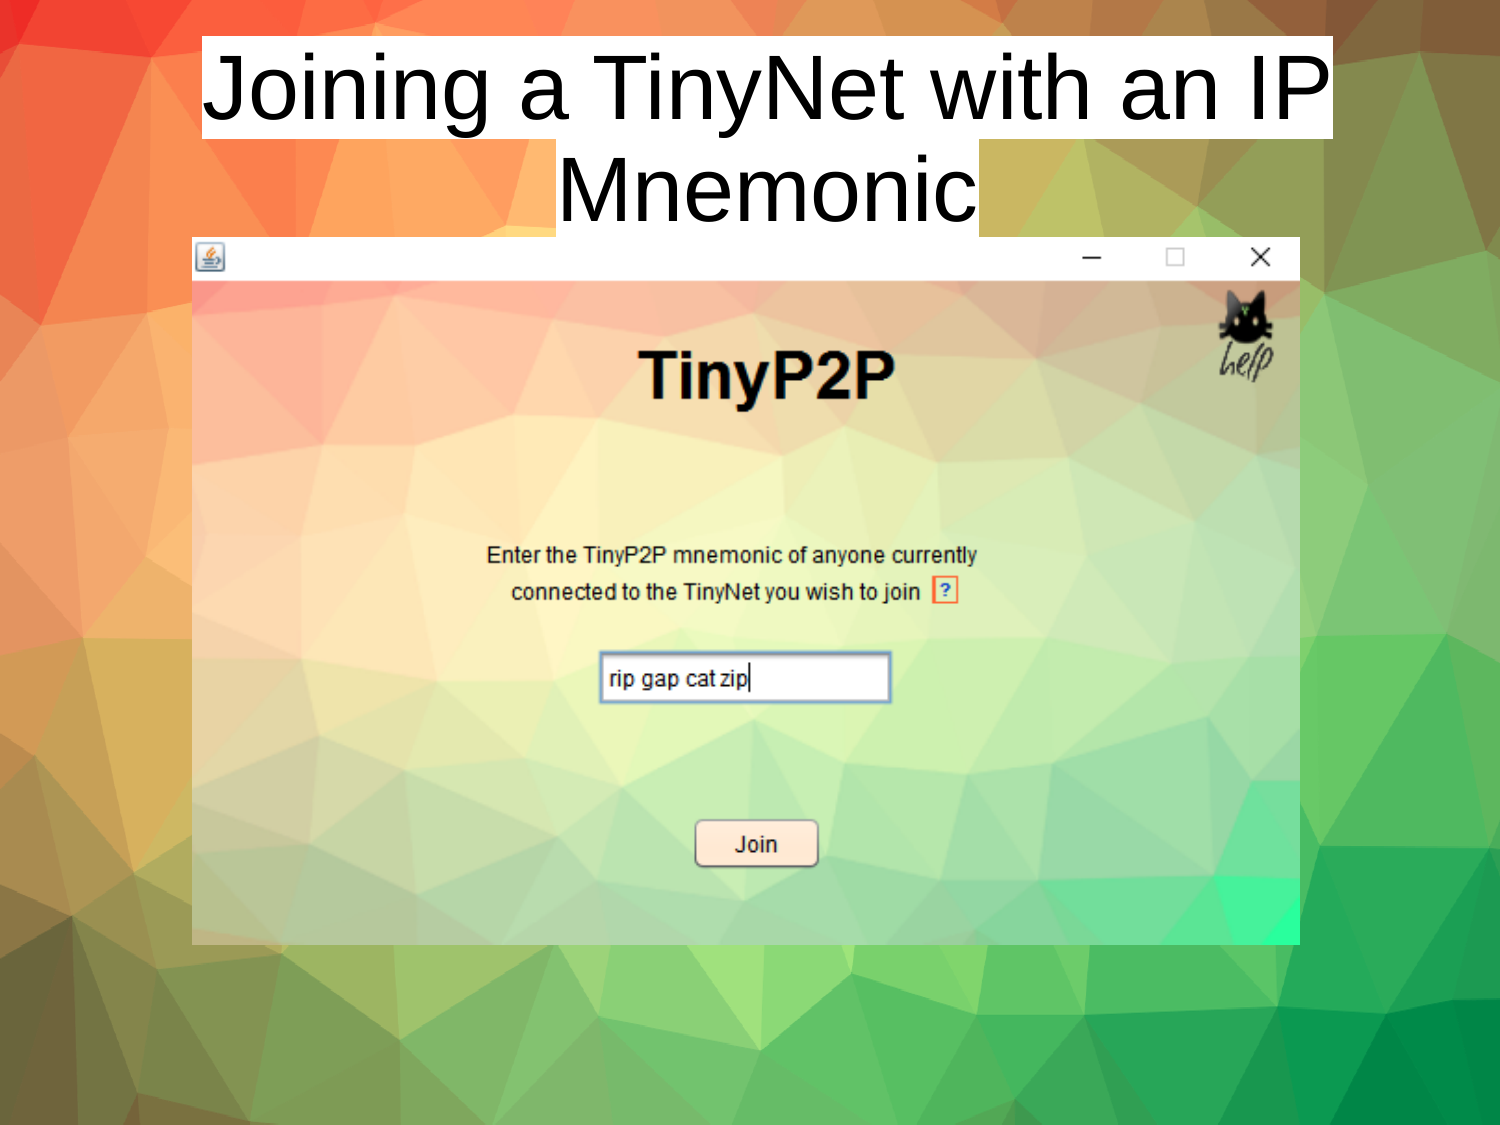

# Joining a TinyNet with an IP Mnemonic